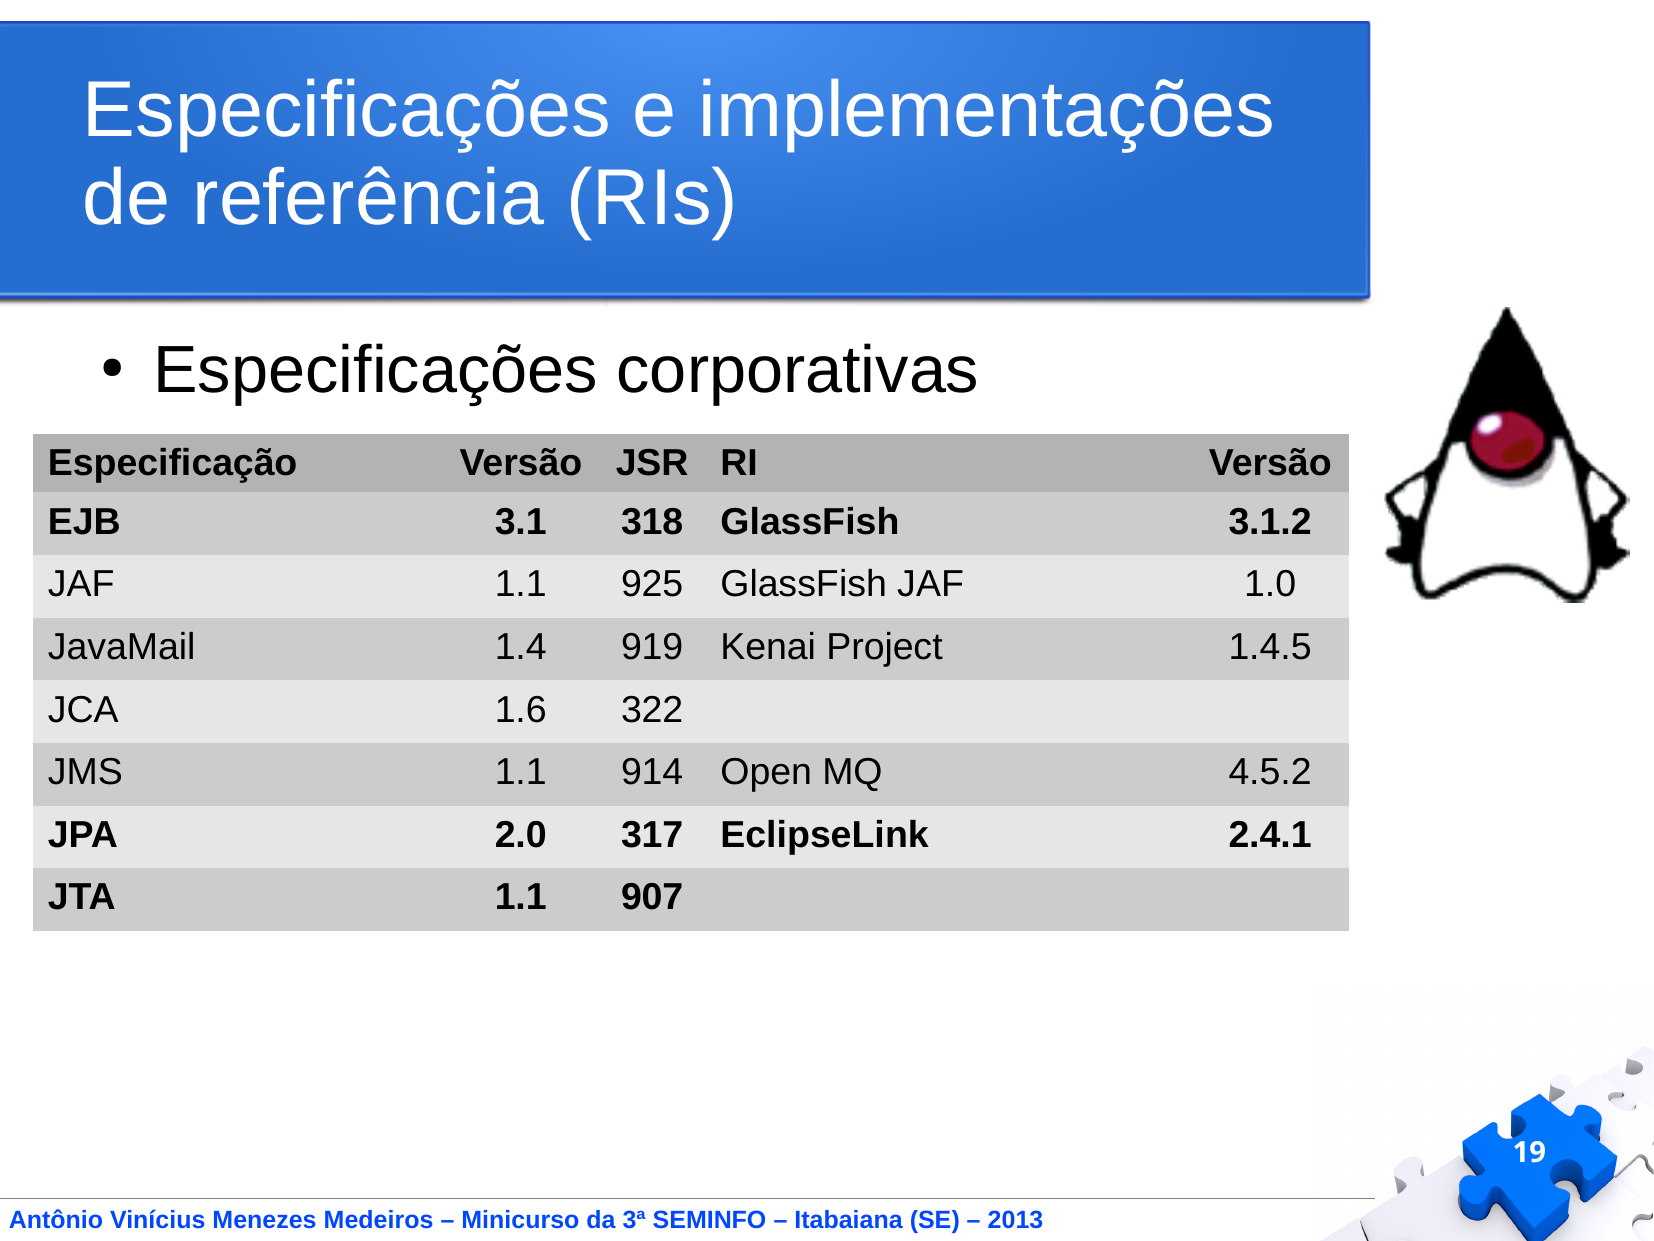

# Especificações e implementações de referência (RIs)
Especificações corporativas
| Especificação | Versão | JSR | RI | Versão |
| --- | --- | --- | --- | --- |
| EJB | 3.1 | 318 | GlassFish | 3.1.2 |
| JAF | 1.1 | 925 | GlassFish JAF | 1.0 |
| JavaMail | 1.4 | 919 | Kenai Project | 1.4.5 |
| JCA | 1.6 | 322 | | |
| JMS | 1.1 | 914 | Open MQ | 4.5.2 |
| JPA | 2.0 | 317 | EclipseLink | 2.4.1 |
| JTA | 1.1 | 907 | | |
19